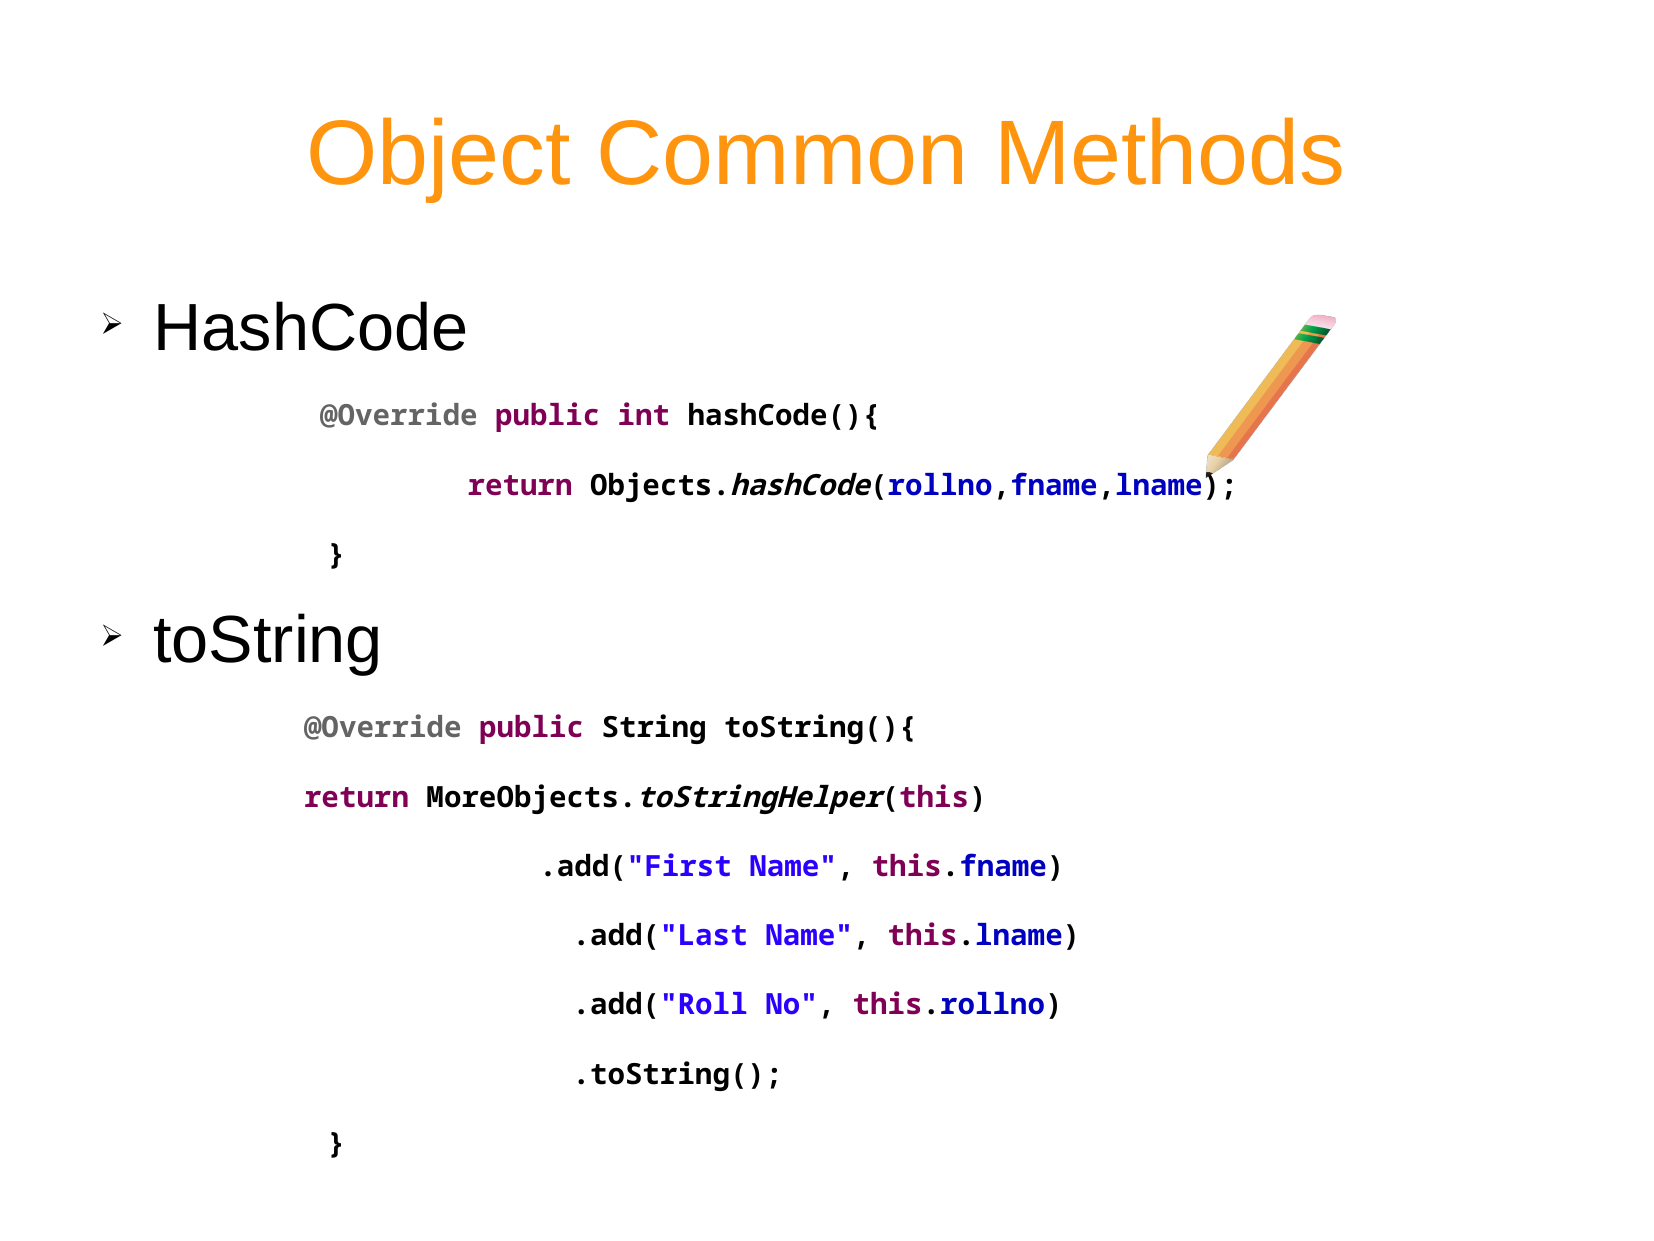

# Object Common Methods
HashCode
 @Override public int hashCode(){
 return Objects.hashCode(rollno,fname,lname);
 }
toString
 			@Override public String toString(){
 			return MoreObjects.toStringHelper(this)
 					 .add("First Name", this.fname)
 .add("Last Name", this.lname)
 .add("Roll No", this.rollno)
 .toString();
 }